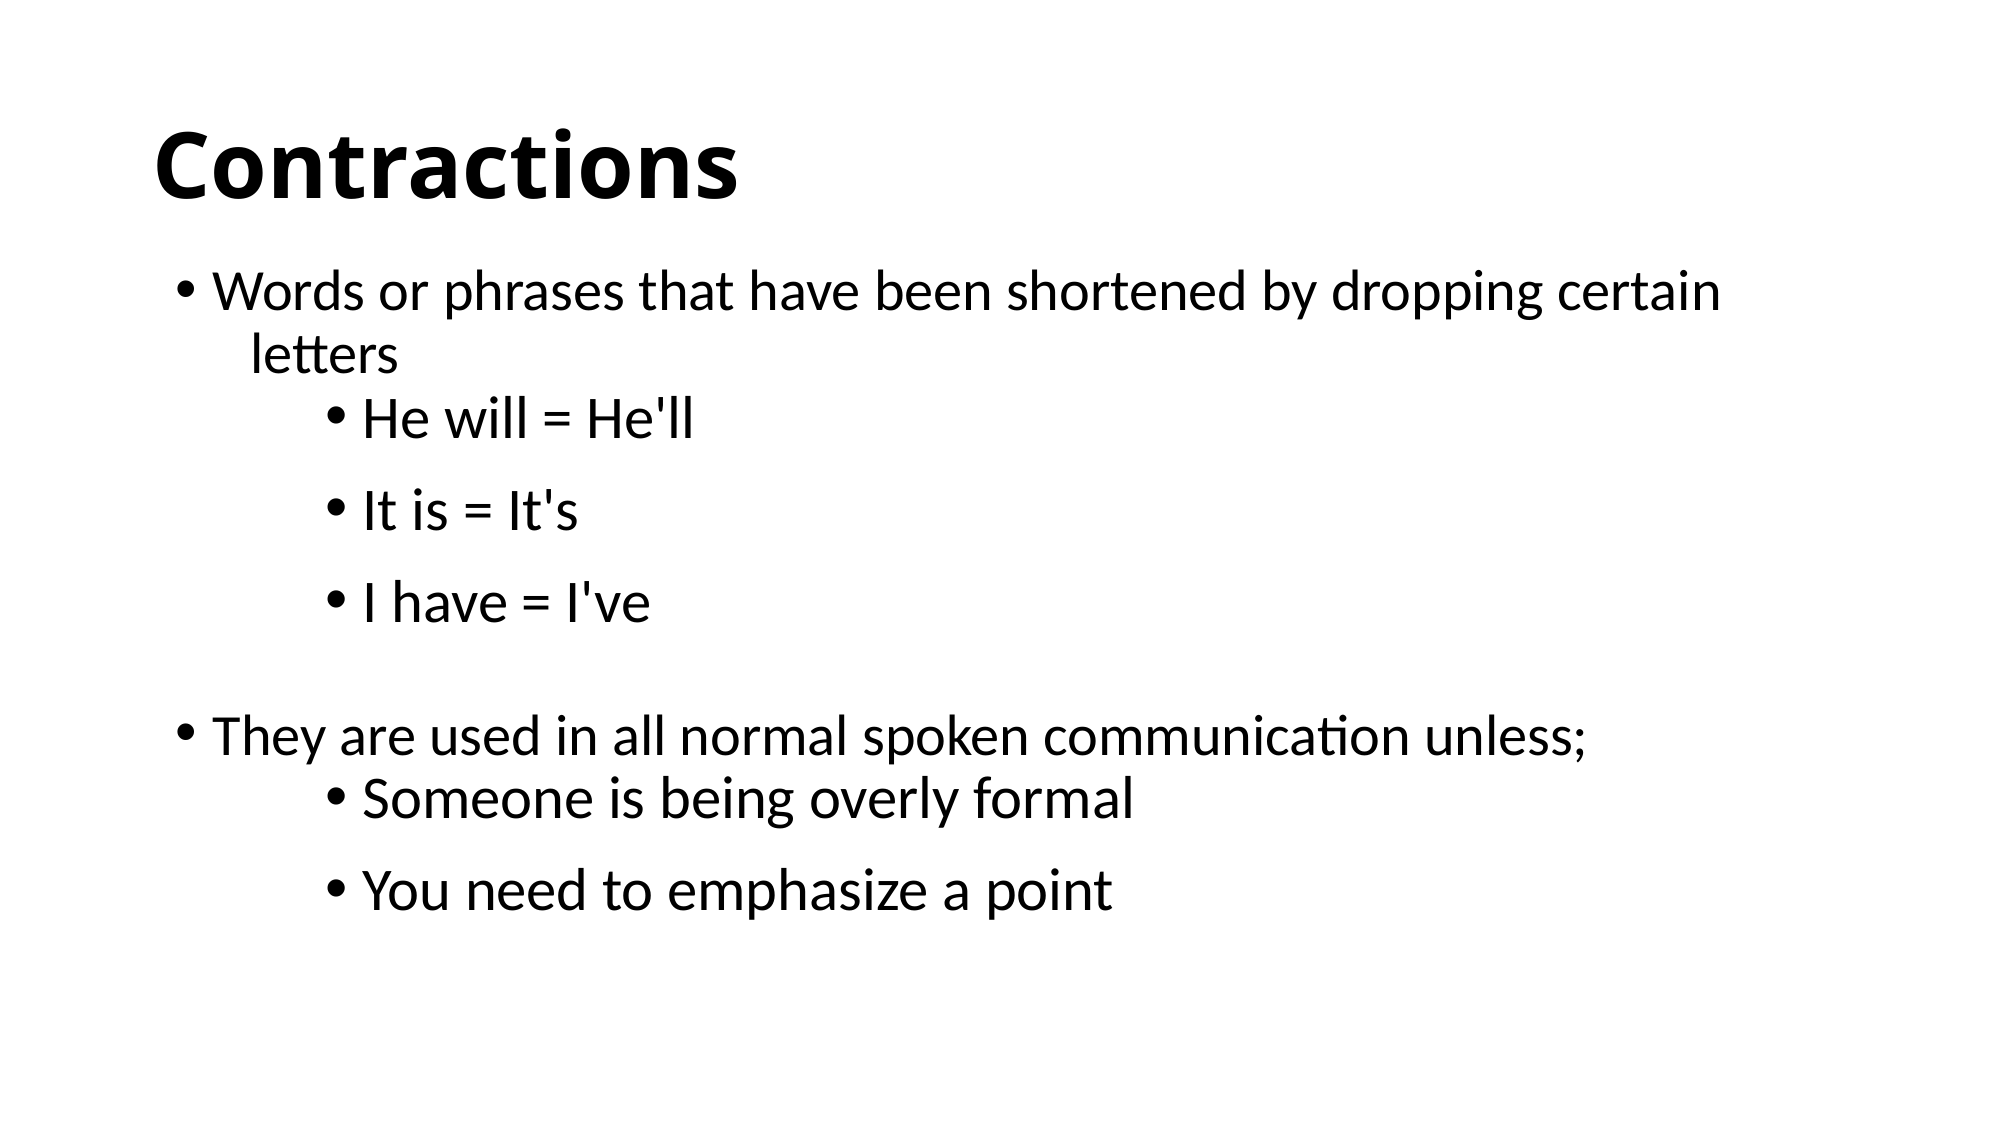

# Contractions
Words or phrases that have been shortened by dropping certain letters
He will = He'll
It is = It's
I have = I've
They are used in all normal spoken communication unless;
Someone is being overly formal
You need to emphasize a point